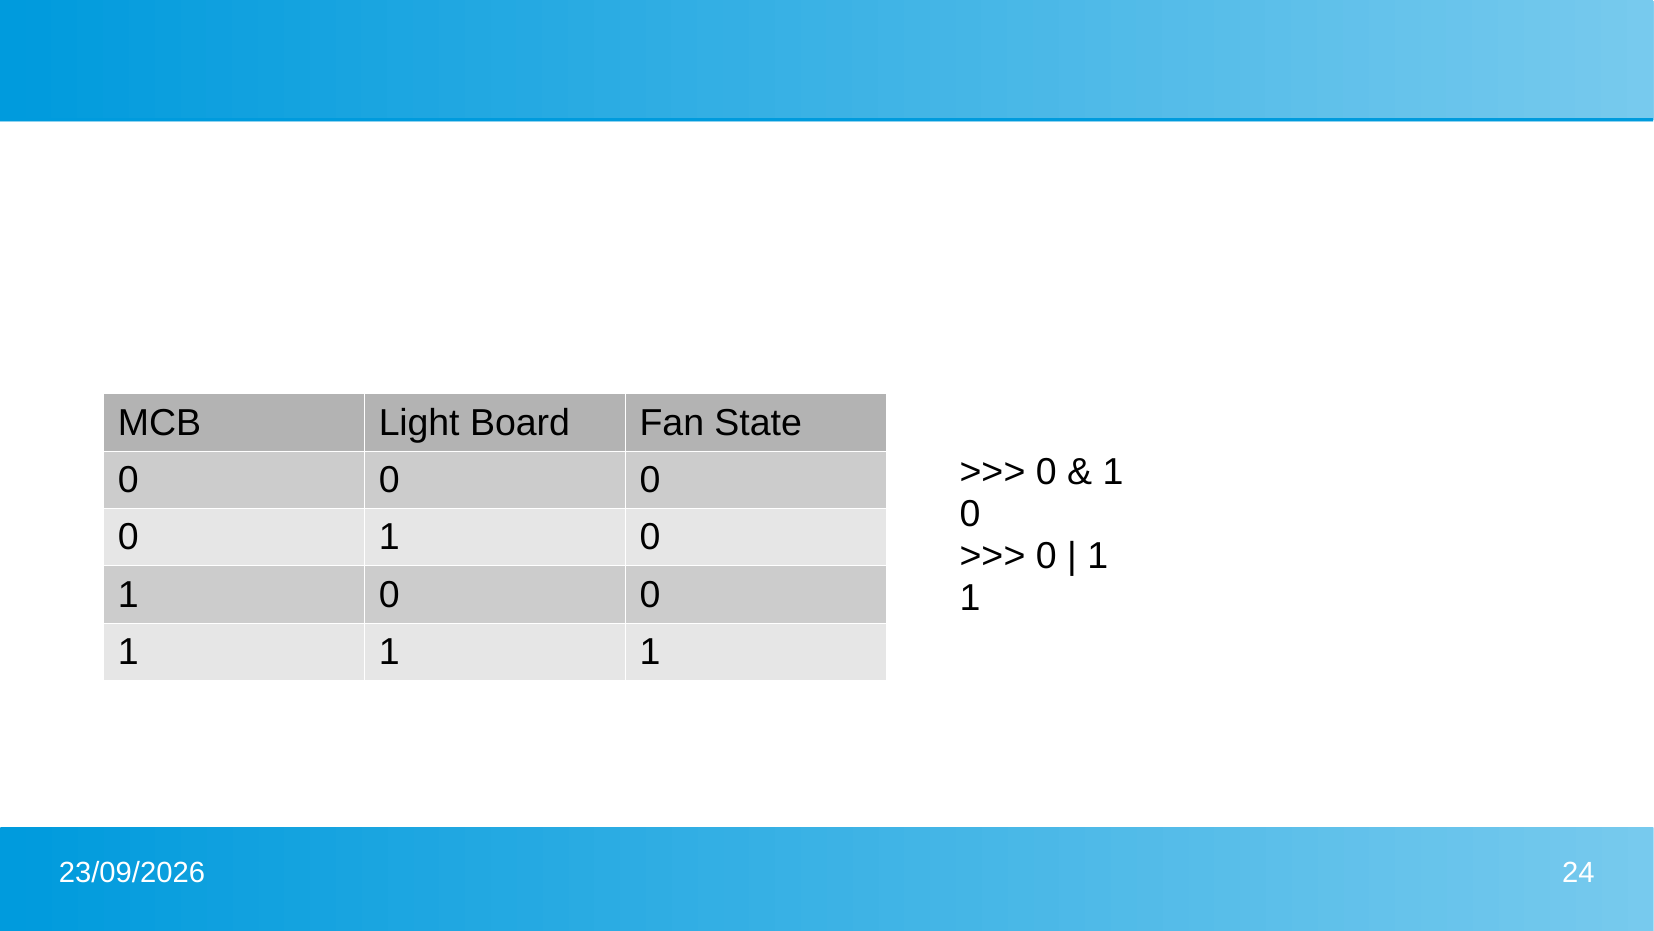

#
| MCB | Light Board | Fan State |
| --- | --- | --- |
| 0 | 0 | 0 |
| 0 | 1 | 0 |
| 1 | 0 | 0 |
| 1 | 1 | 1 |
>>> 0 & 1
0
>>> 0 | 1
1
24